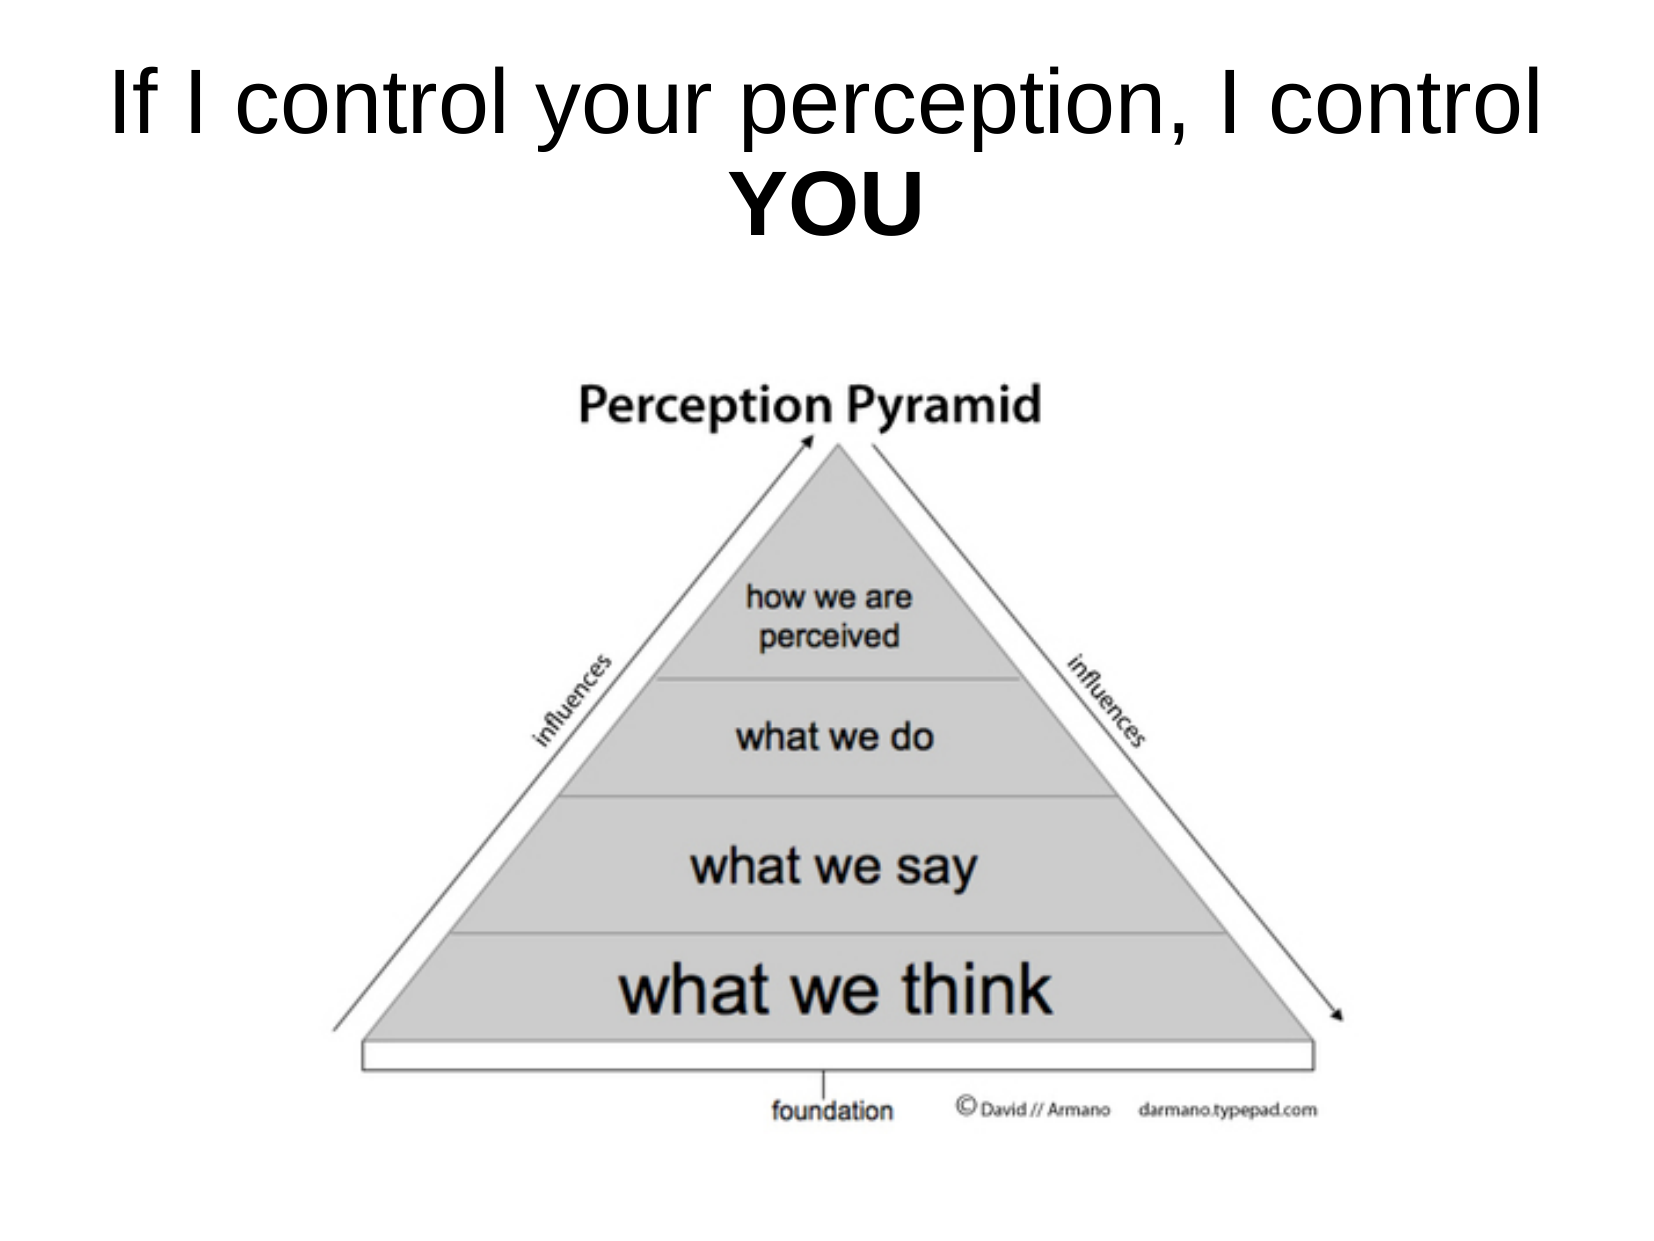

# If I control your perception, I control YOU